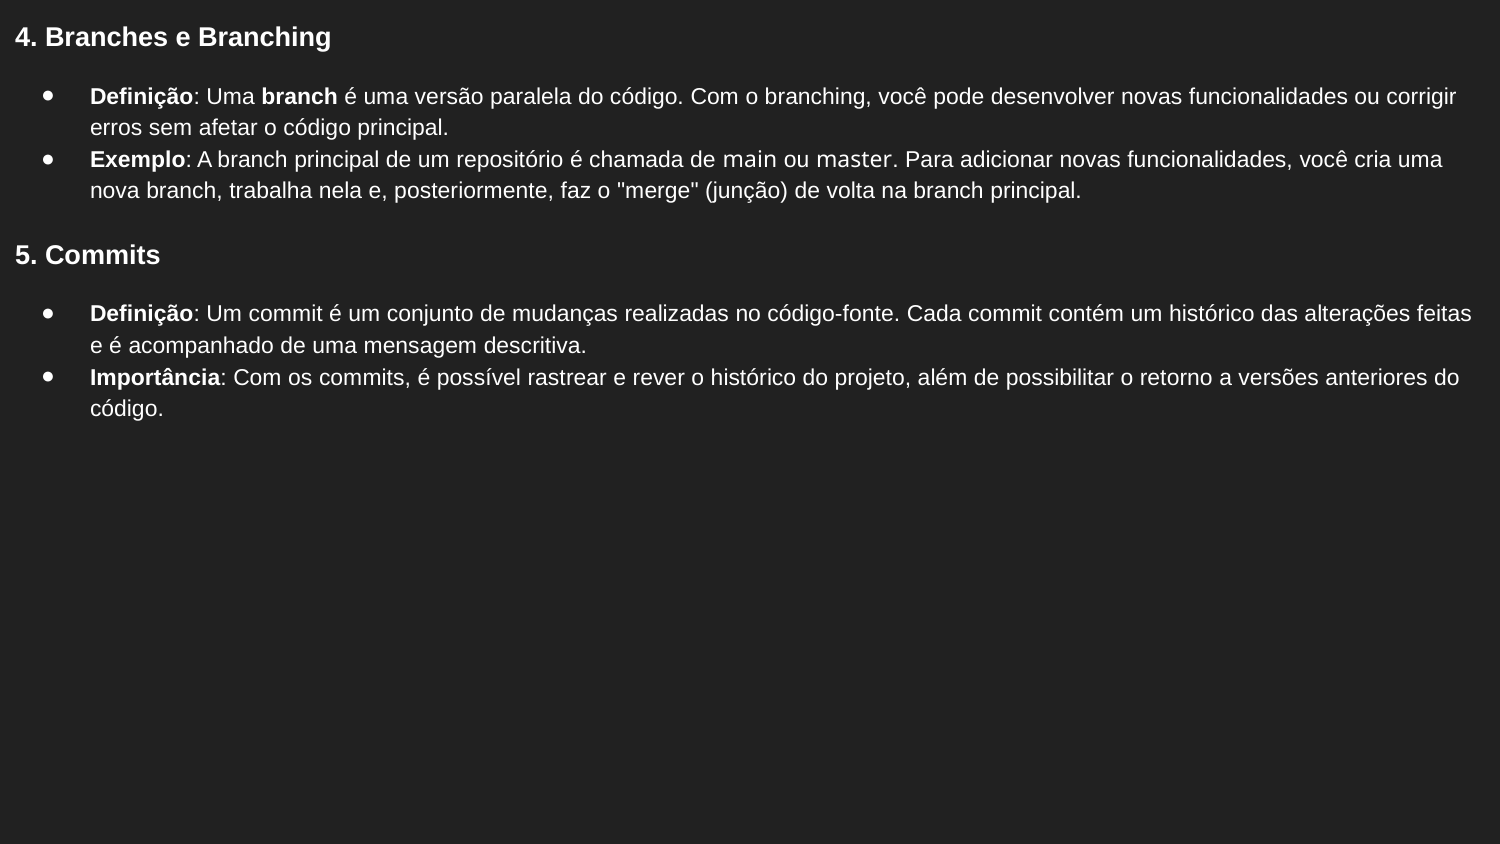

4. Branches e Branching
Definição: Uma branch é uma versão paralela do código. Com o branching, você pode desenvolver novas funcionalidades ou corrigir erros sem afetar o código principal.
Exemplo: A branch principal de um repositório é chamada de main ou master. Para adicionar novas funcionalidades, você cria uma nova branch, trabalha nela e, posteriormente, faz o "merge" (junção) de volta na branch principal.
5. Commits
Definição: Um commit é um conjunto de mudanças realizadas no código-fonte. Cada commit contém um histórico das alterações feitas e é acompanhado de uma mensagem descritiva.
Importância: Com os commits, é possível rastrear e rever o histórico do projeto, além de possibilitar o retorno a versões anteriores do código.
#